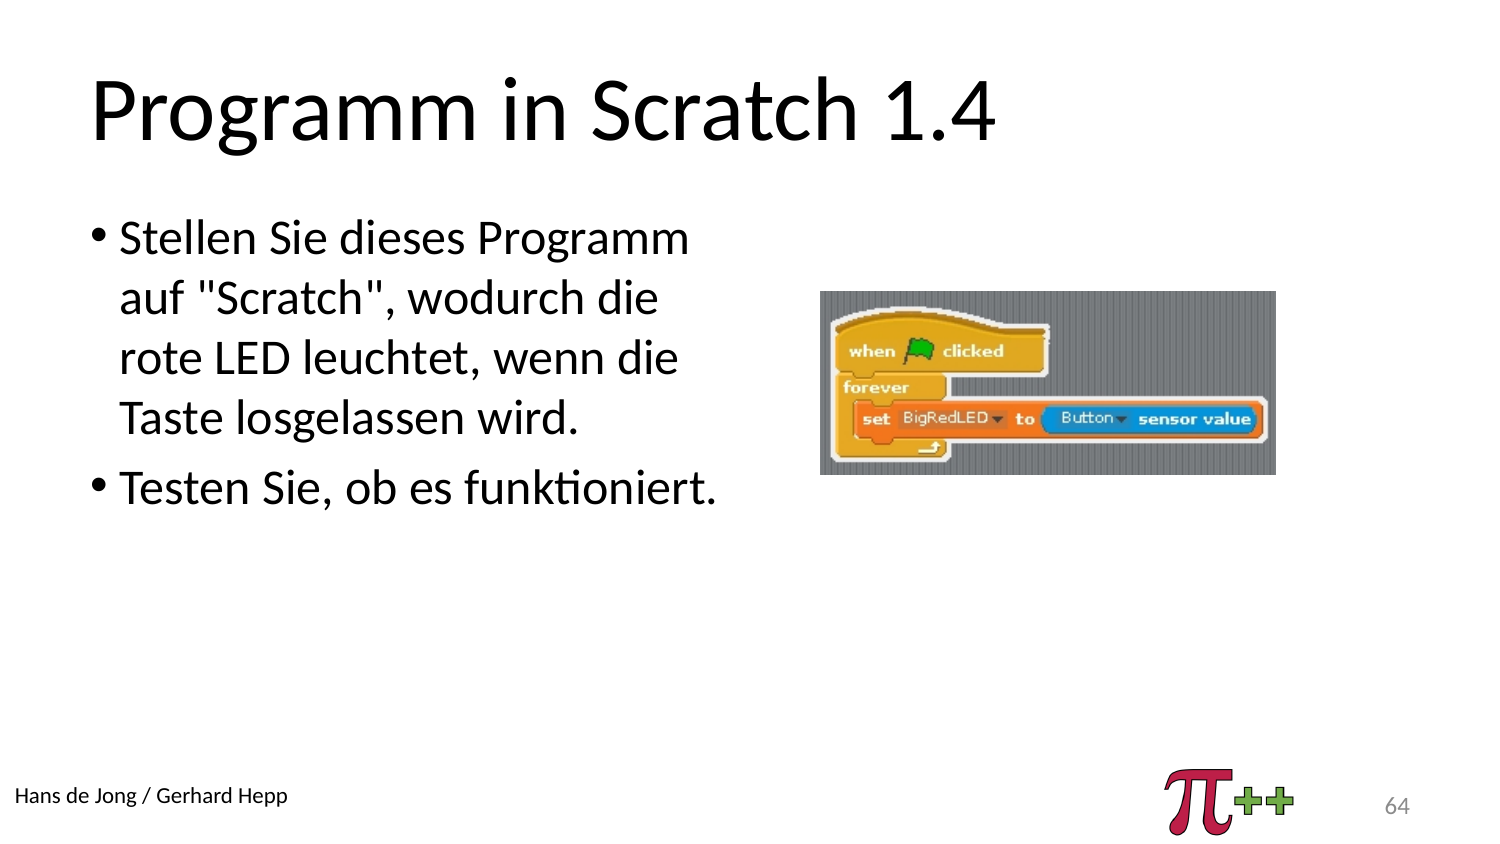

# Programm in Scratch 1.4
Stellen Sie dieses Programm auf "Scratch", wodurch die rote LED leuchtet, wenn die Taste losgelassen wird.
Testen Sie, ob es funktioniert.